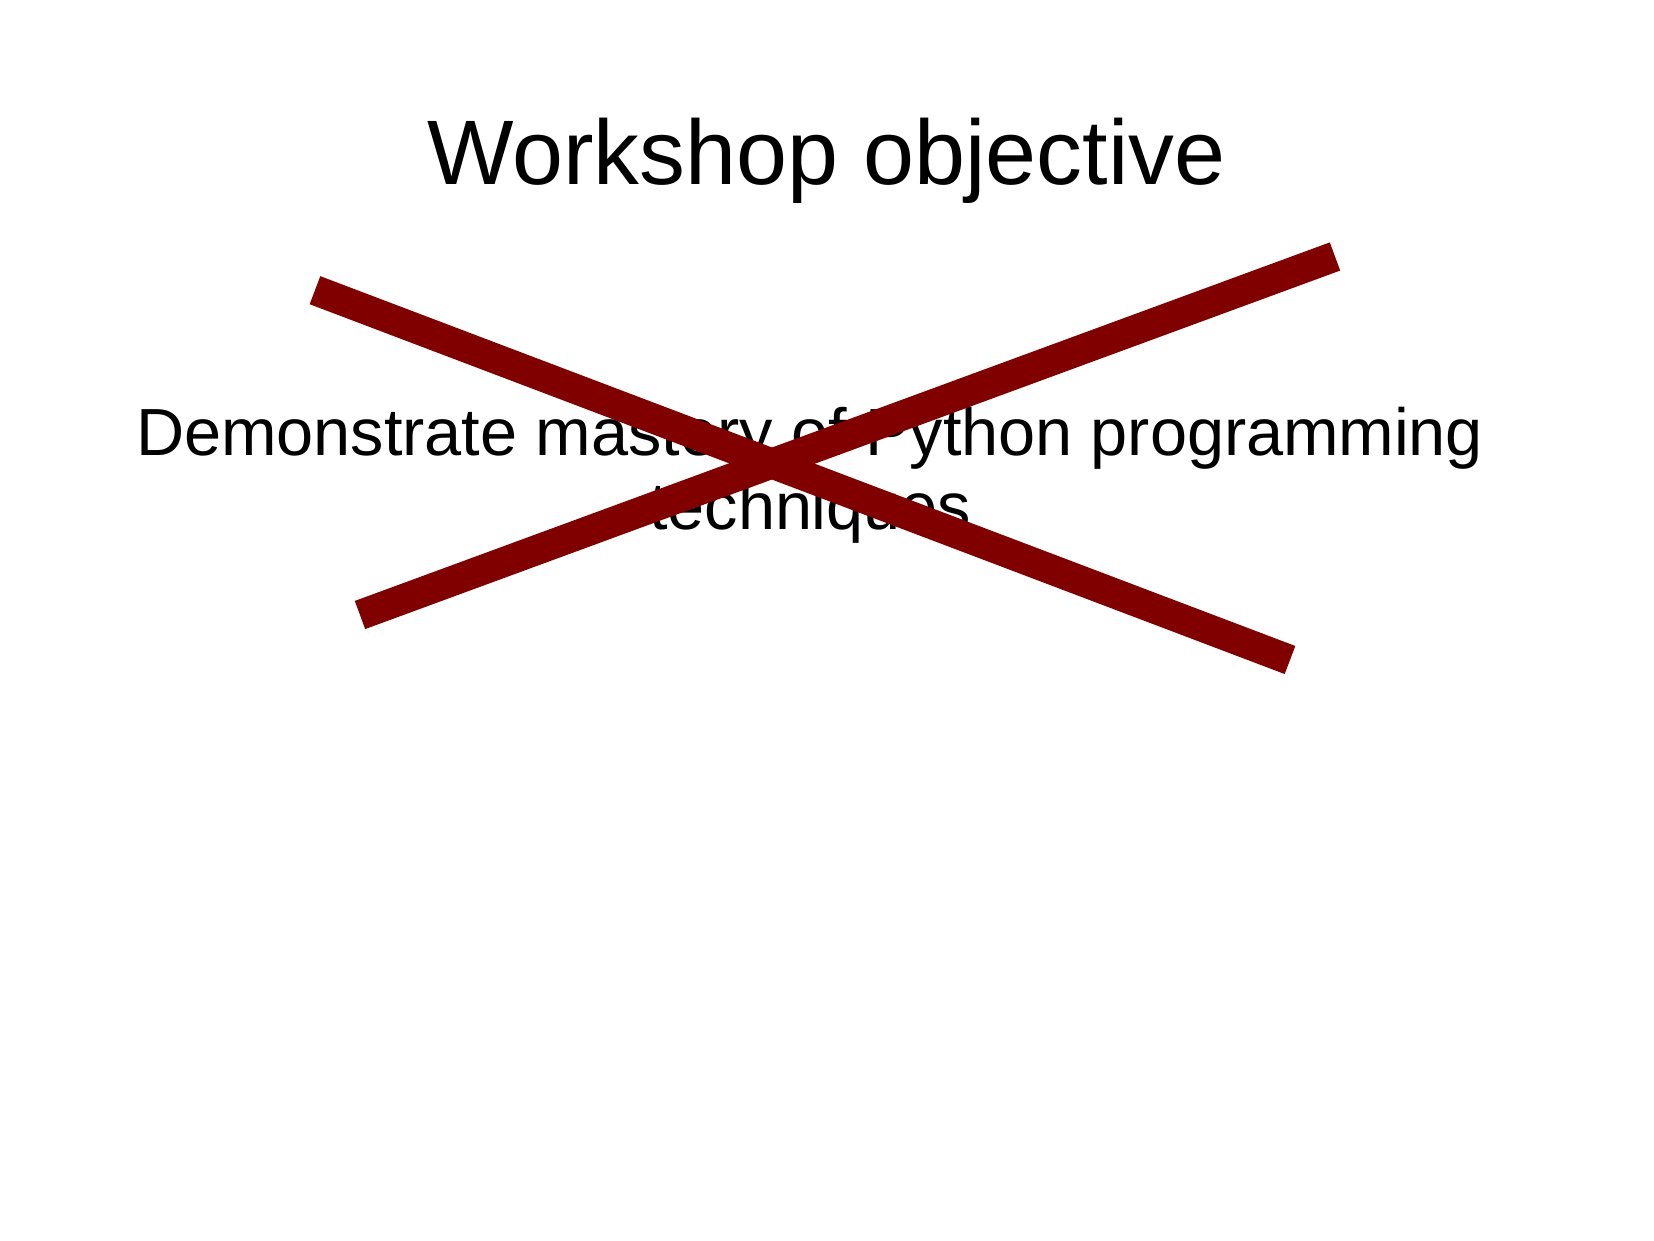

# Workshop objective
Demonstrate mastery of Python programming techniques